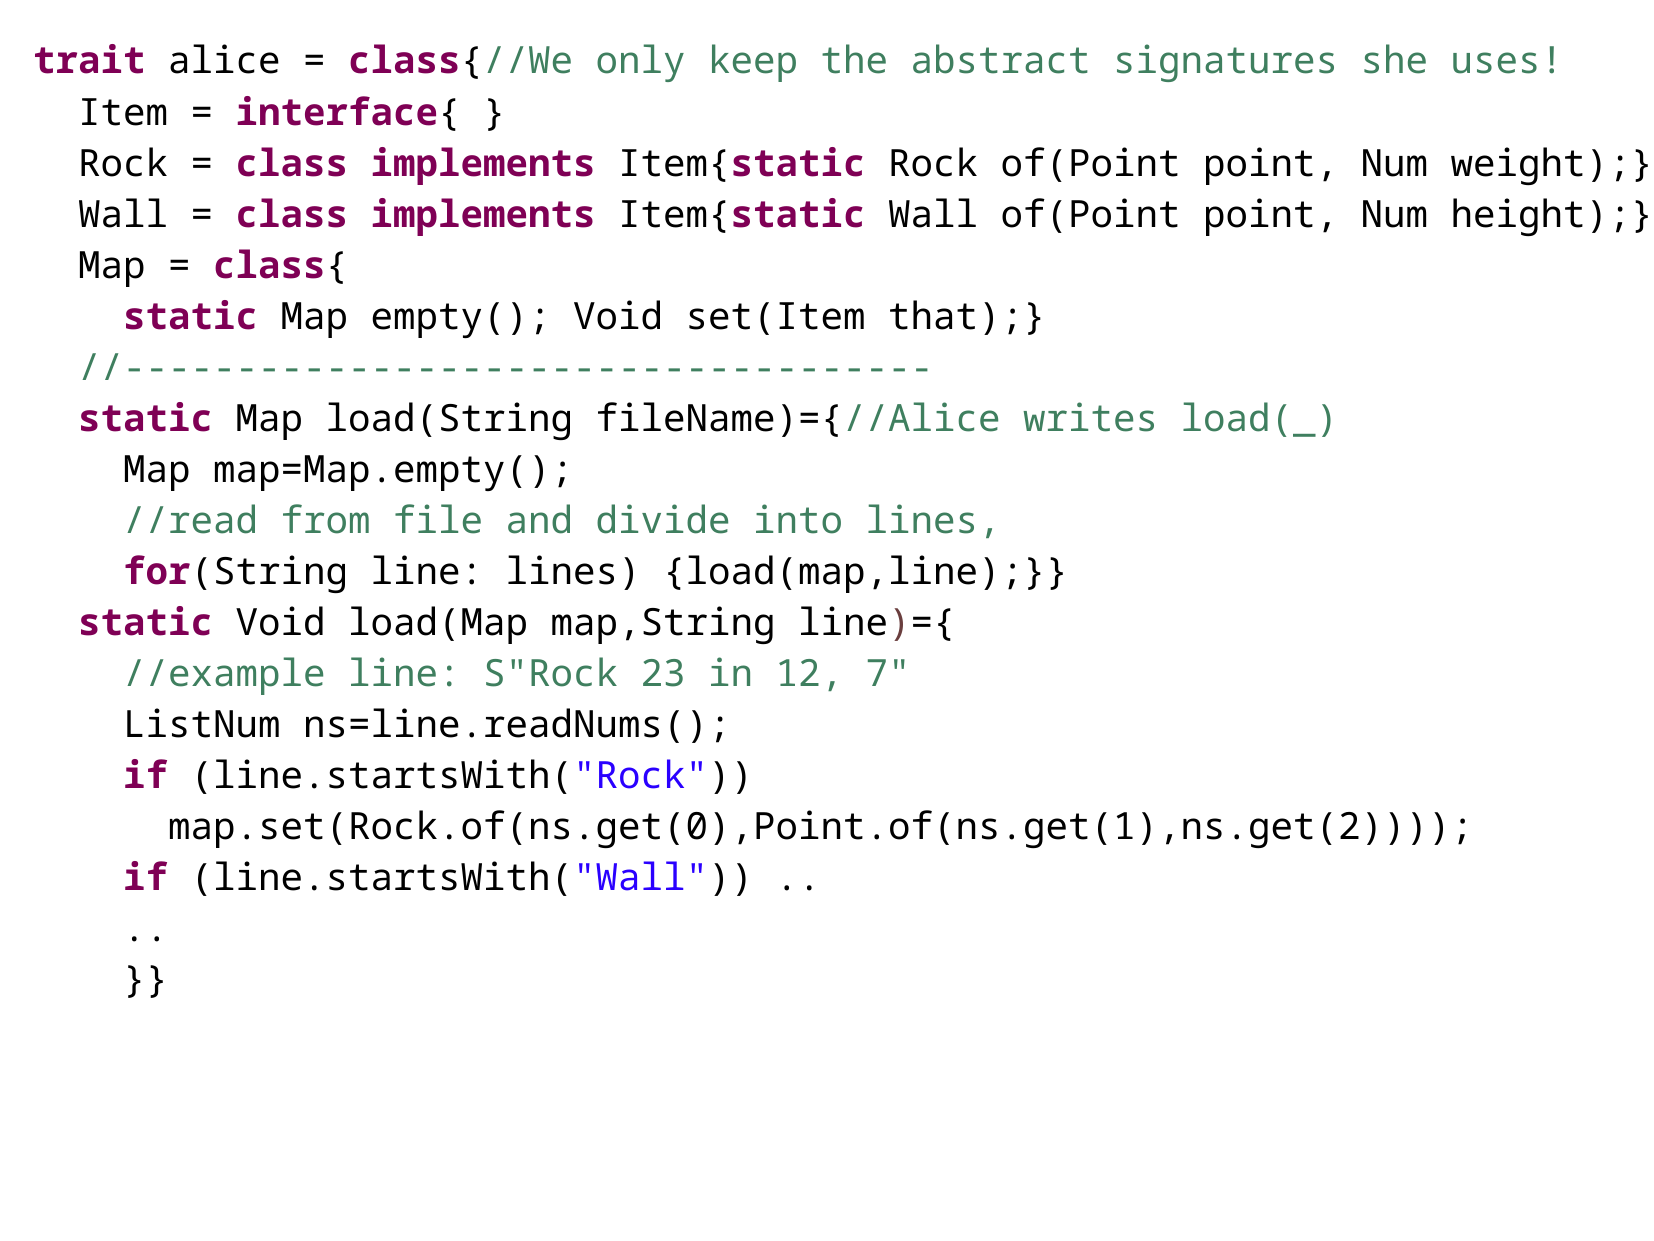

trait alice = class{//We only keep the abstract signatures she uses!
 Item = interface{ }
 Rock = class implements Item{static Rock of(Point point, Num weight);}
 Wall = class implements Item{static Wall of(Point point, Num height);}
 Map = class{
 static Map empty(); Void set(Item that);}
 //------------------------------------
 static Map load(String fileName)={//Alice writes load(_)
 Map map=Map.empty();
 //read from file and divide into lines,
 for(String line: lines) {load(map,line);}}
 static Void load(Map map,String line)={
 //example line: S"Rock 23 in 12, 7"
 ListNum ns=line.readNums();
 if (line.startsWith("Rock"))
 map.set(Rock.of(ns.get(0),Point.of(ns.get(1),ns.get(2))));
 if (line.startsWith("Wall")) ..
 ..
 }}